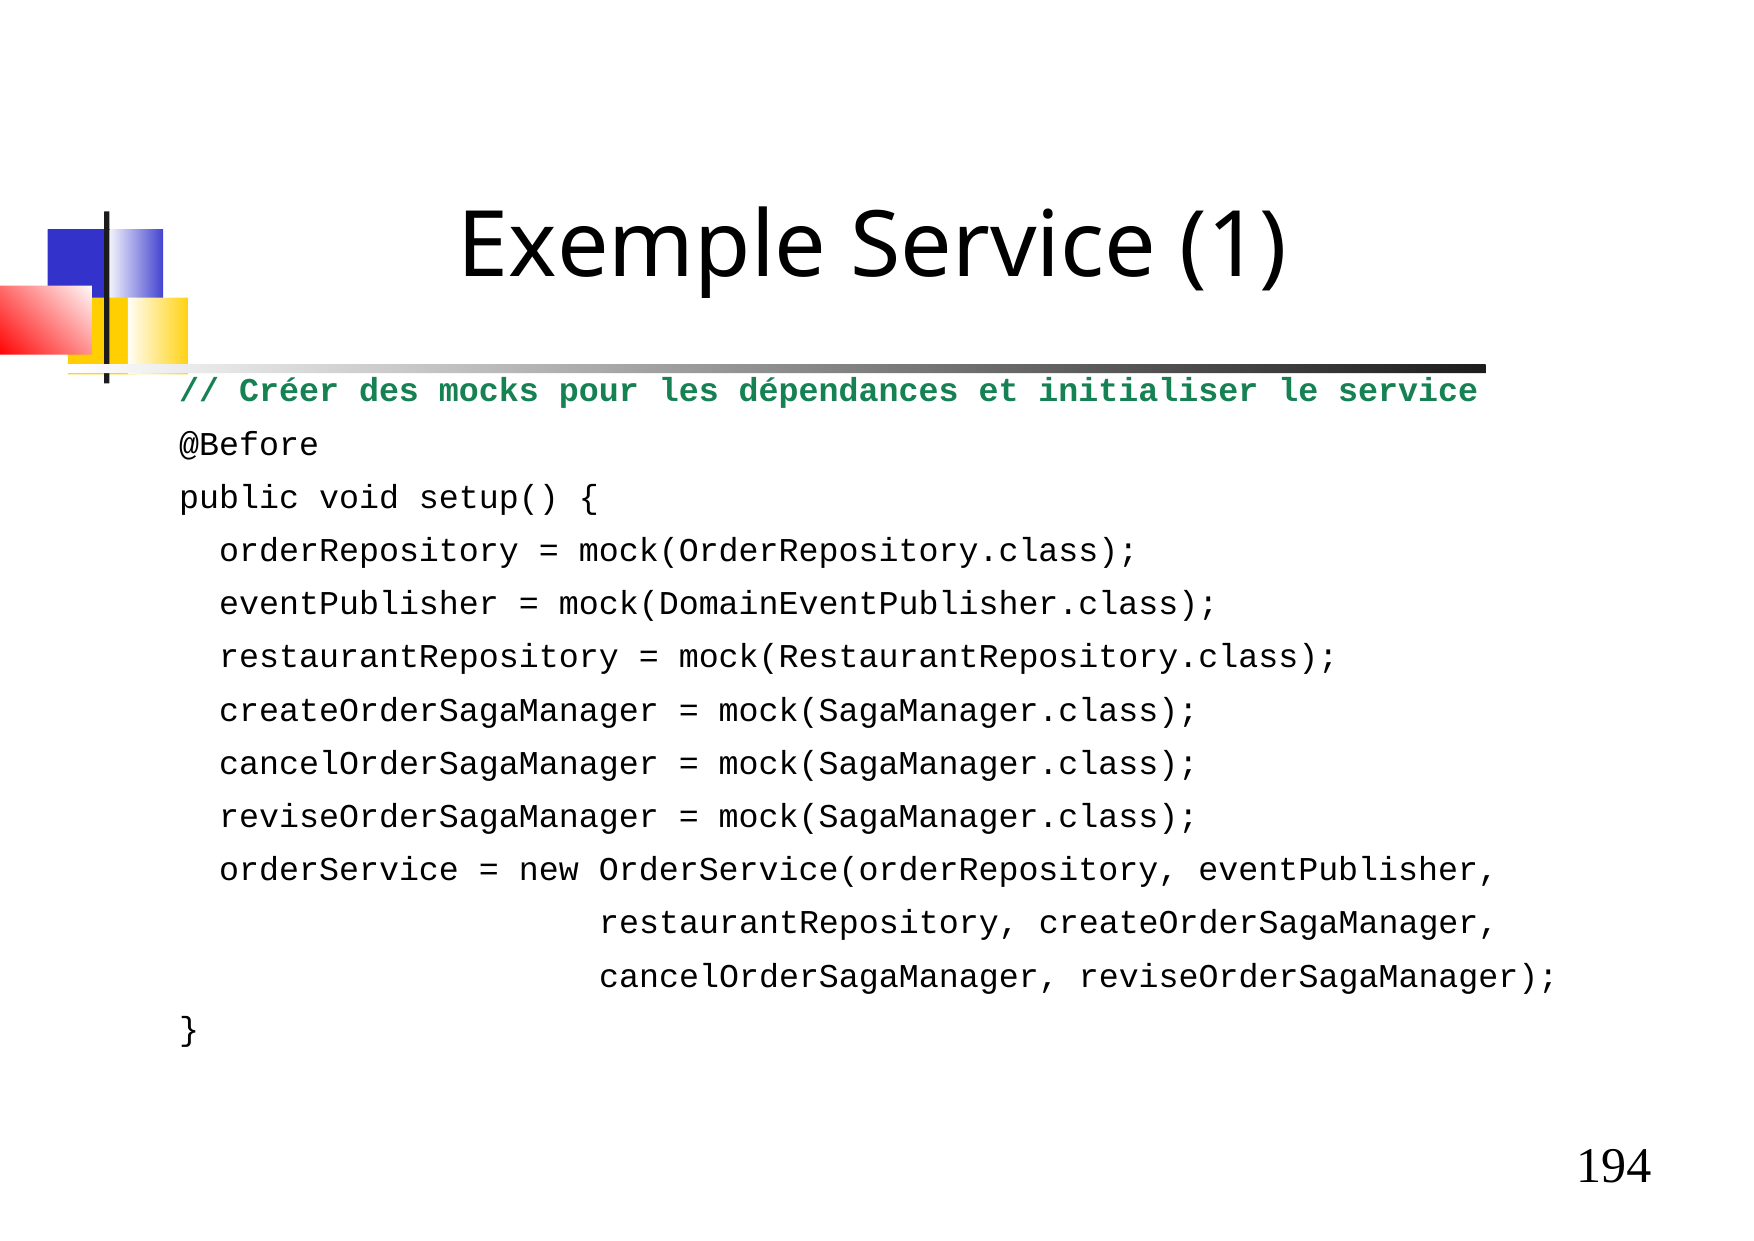

# Exemple Service (1)
// Créer des mocks pour les dépendances et initialiser le service
@Before
public void setup() {
 orderRepository = mock(OrderRepository.class);
 eventPublisher = mock(DomainEventPublisher.class);
 restaurantRepository = mock(RestaurantRepository.class);
 createOrderSagaManager = mock(SagaManager.class);
 cancelOrderSagaManager = mock(SagaManager.class);
 reviseOrderSagaManager = mock(SagaManager.class);
 orderService = new OrderService(orderRepository, eventPublisher,
 restaurantRepository, createOrderSagaManager,
 cancelOrderSagaManager, reviseOrderSagaManager);
}